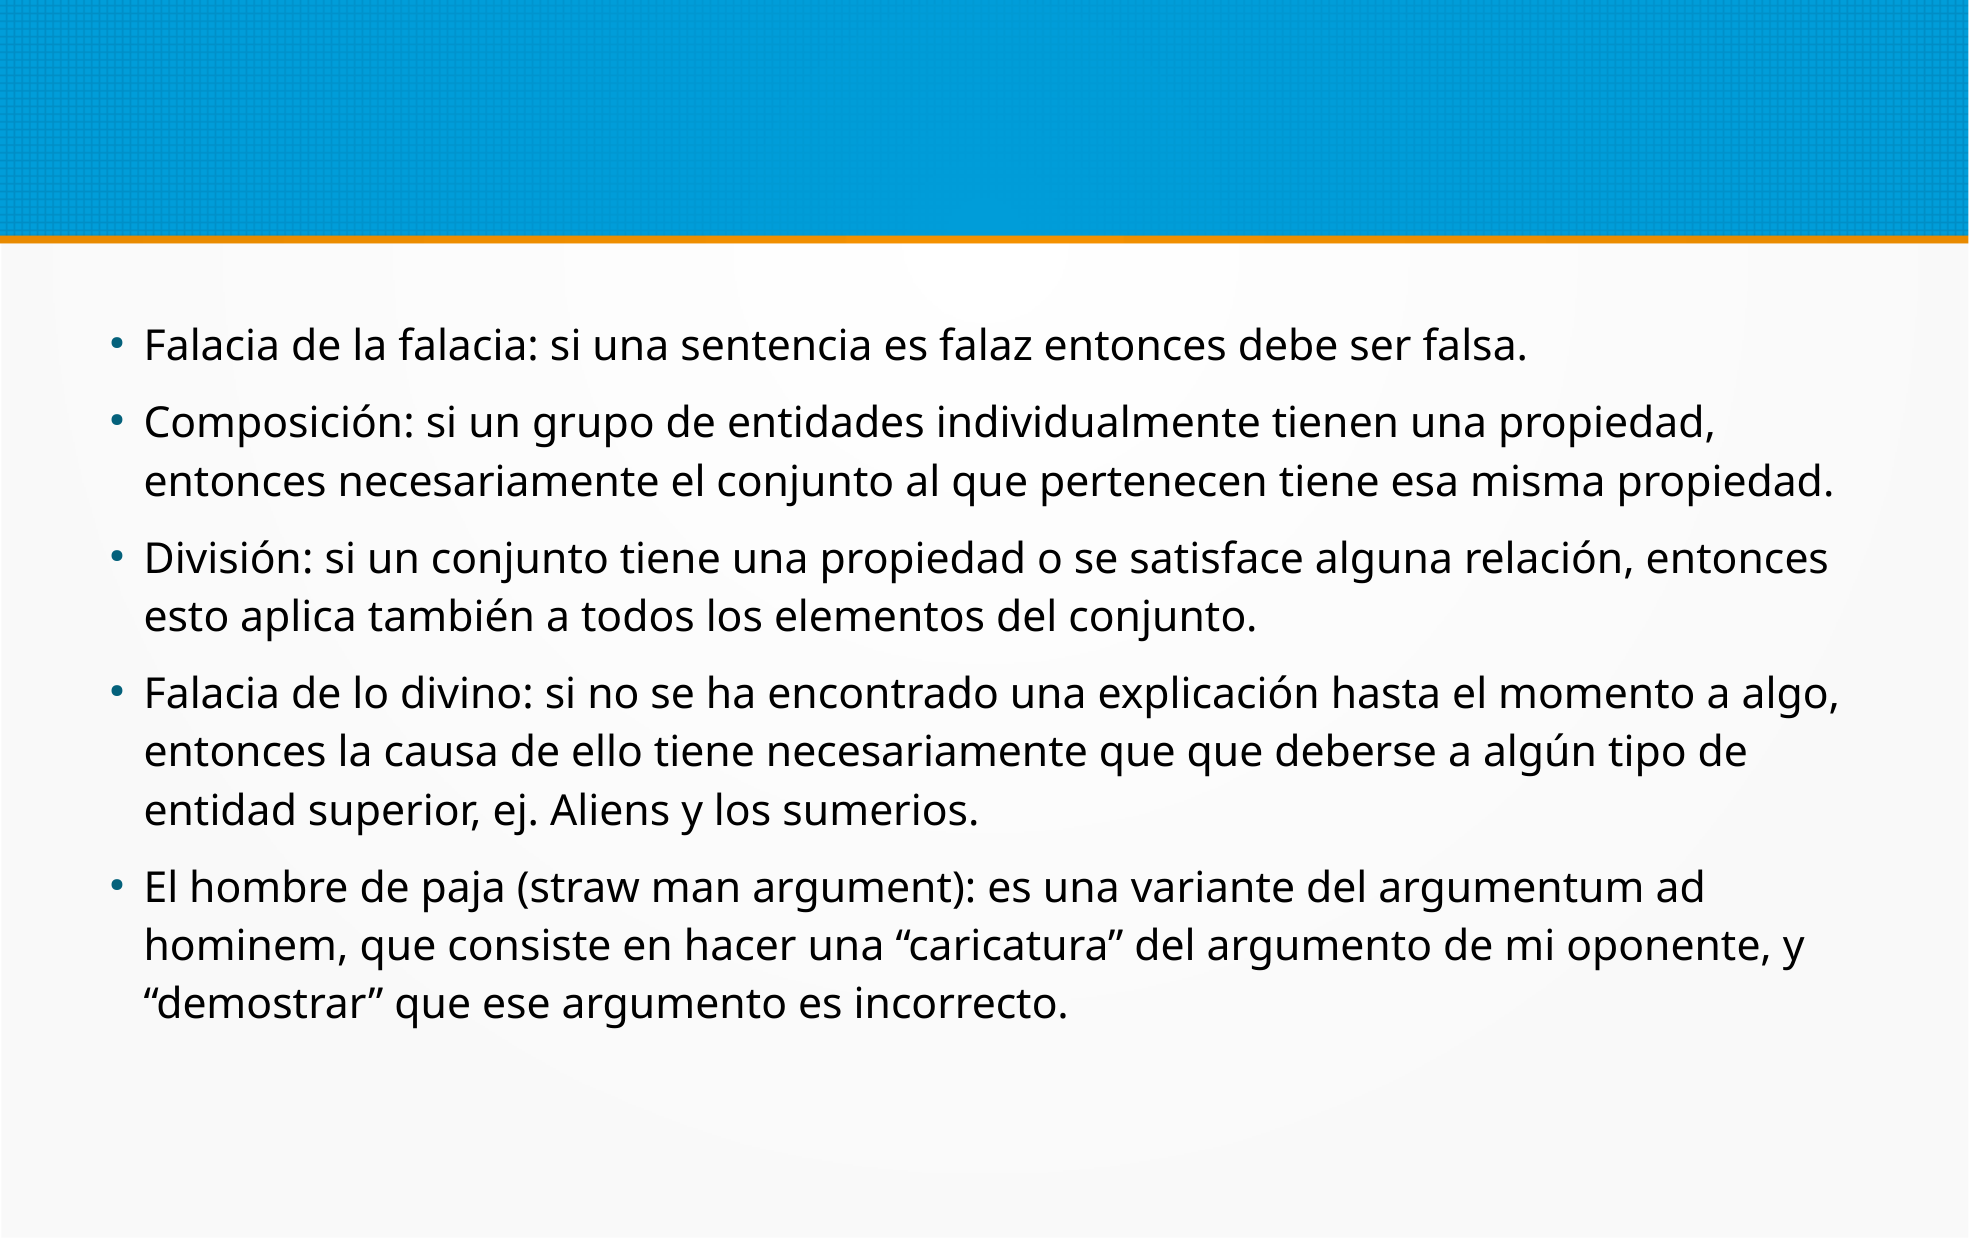

#
Falacia de la falacia: si una sentencia es falaz entonces debe ser falsa.
Composición: si un grupo de entidades individualmente tienen una propiedad, entonces necesariamente el conjunto al que pertenecen tiene esa misma propiedad.
División: si un conjunto tiene una propiedad o se satisface alguna relación, entonces esto aplica también a todos los elementos del conjunto.
Falacia de lo divino: si no se ha encontrado una explicación hasta el momento a algo, entonces la causa de ello tiene necesariamente que que deberse a algún tipo de entidad superior, ej. Aliens y los sumerios.
El hombre de paja (straw man argument): es una variante del argumentum ad hominem, que consiste en hacer una “caricatura” del argumento de mi oponente, y “demostrar” que ese argumento es incorrecto.